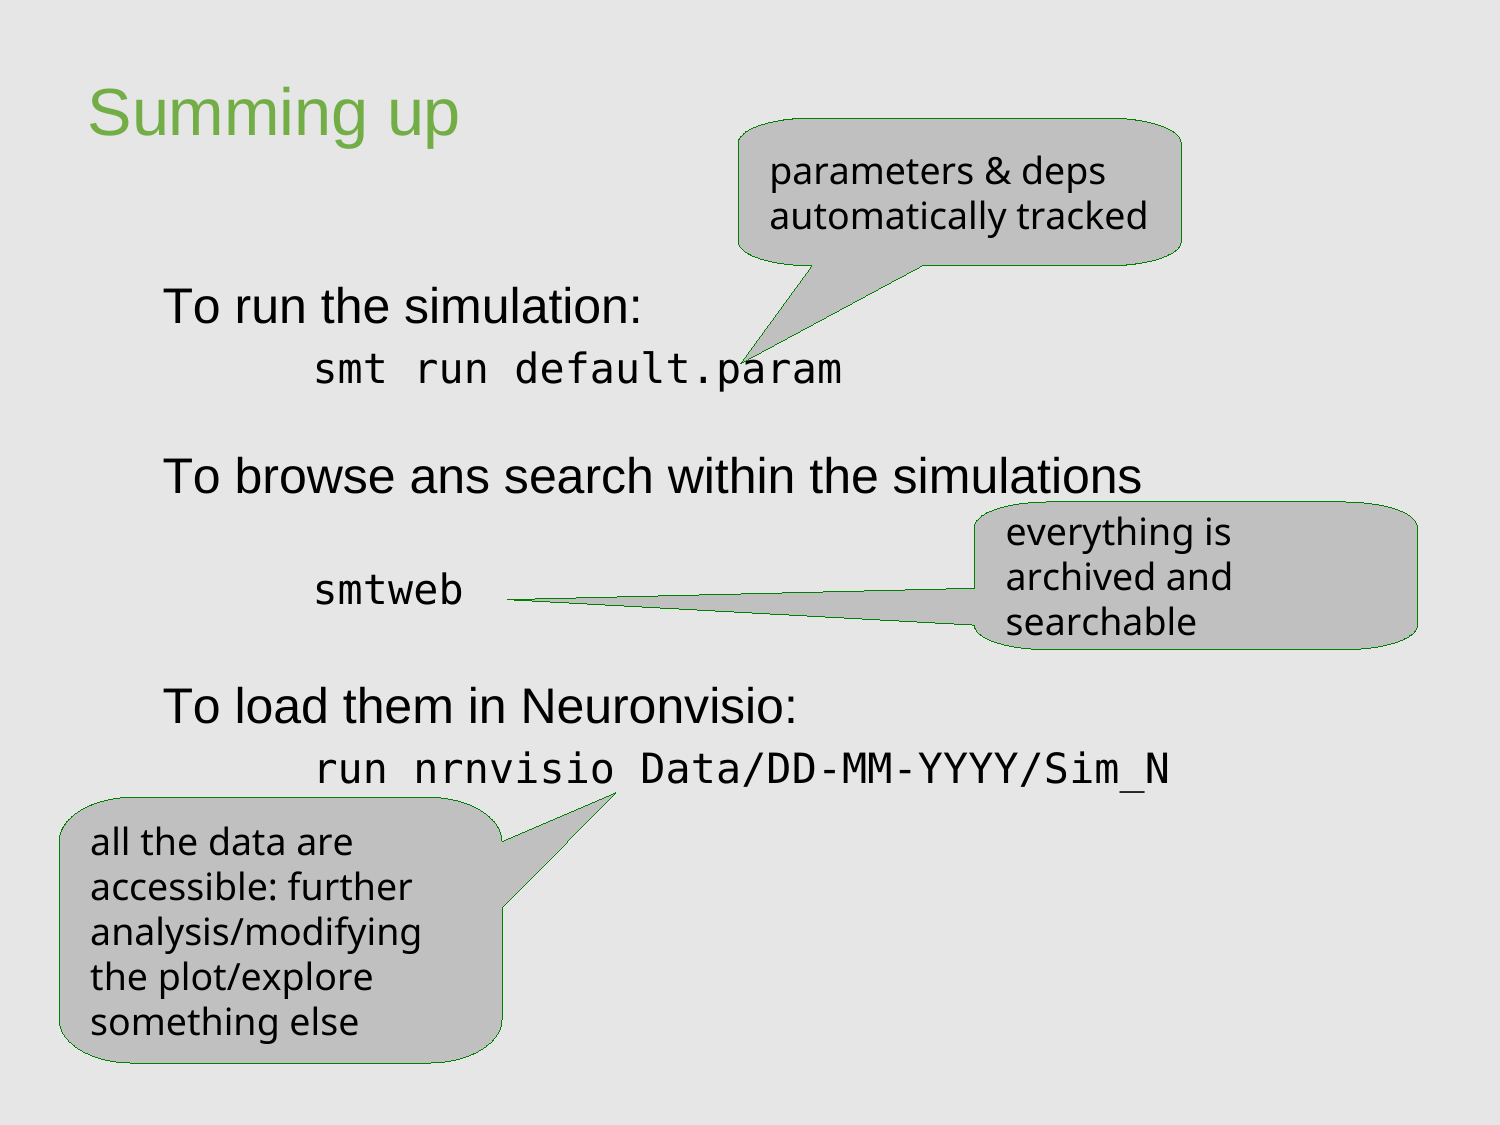

# Summing up
parameters & deps
automatically tracked
To run the simulation:
	smt run default.param
To browse ans search within the simulations
	smtweb
To load them in Neuronvisio:
	run nrnvisio Data/DD-MM-YYYY/Sim_N
everything is
archived and
searchable
all the data are
accessible: further
analysis/modifying
the plot/explore
something else
25